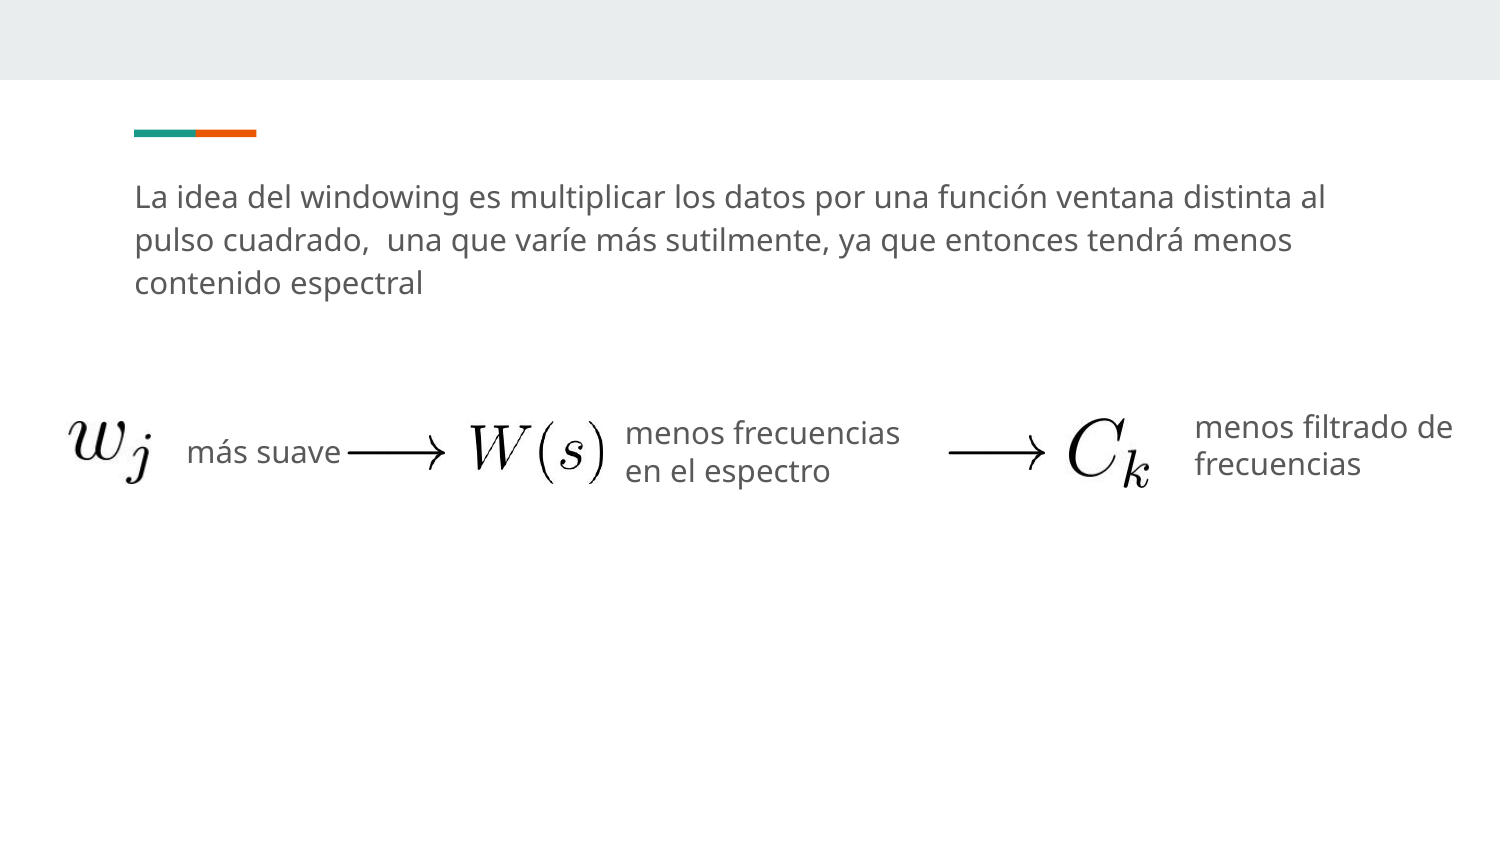

# La idea del windowing es multiplicar los datos por una función ventana distinta al pulso cuadrado, una que varíe más sutilmente, ya que entonces tendrá menos contenido espectral
menos filtrado de frecuencias
menos frecuencias en el espectro
más suave